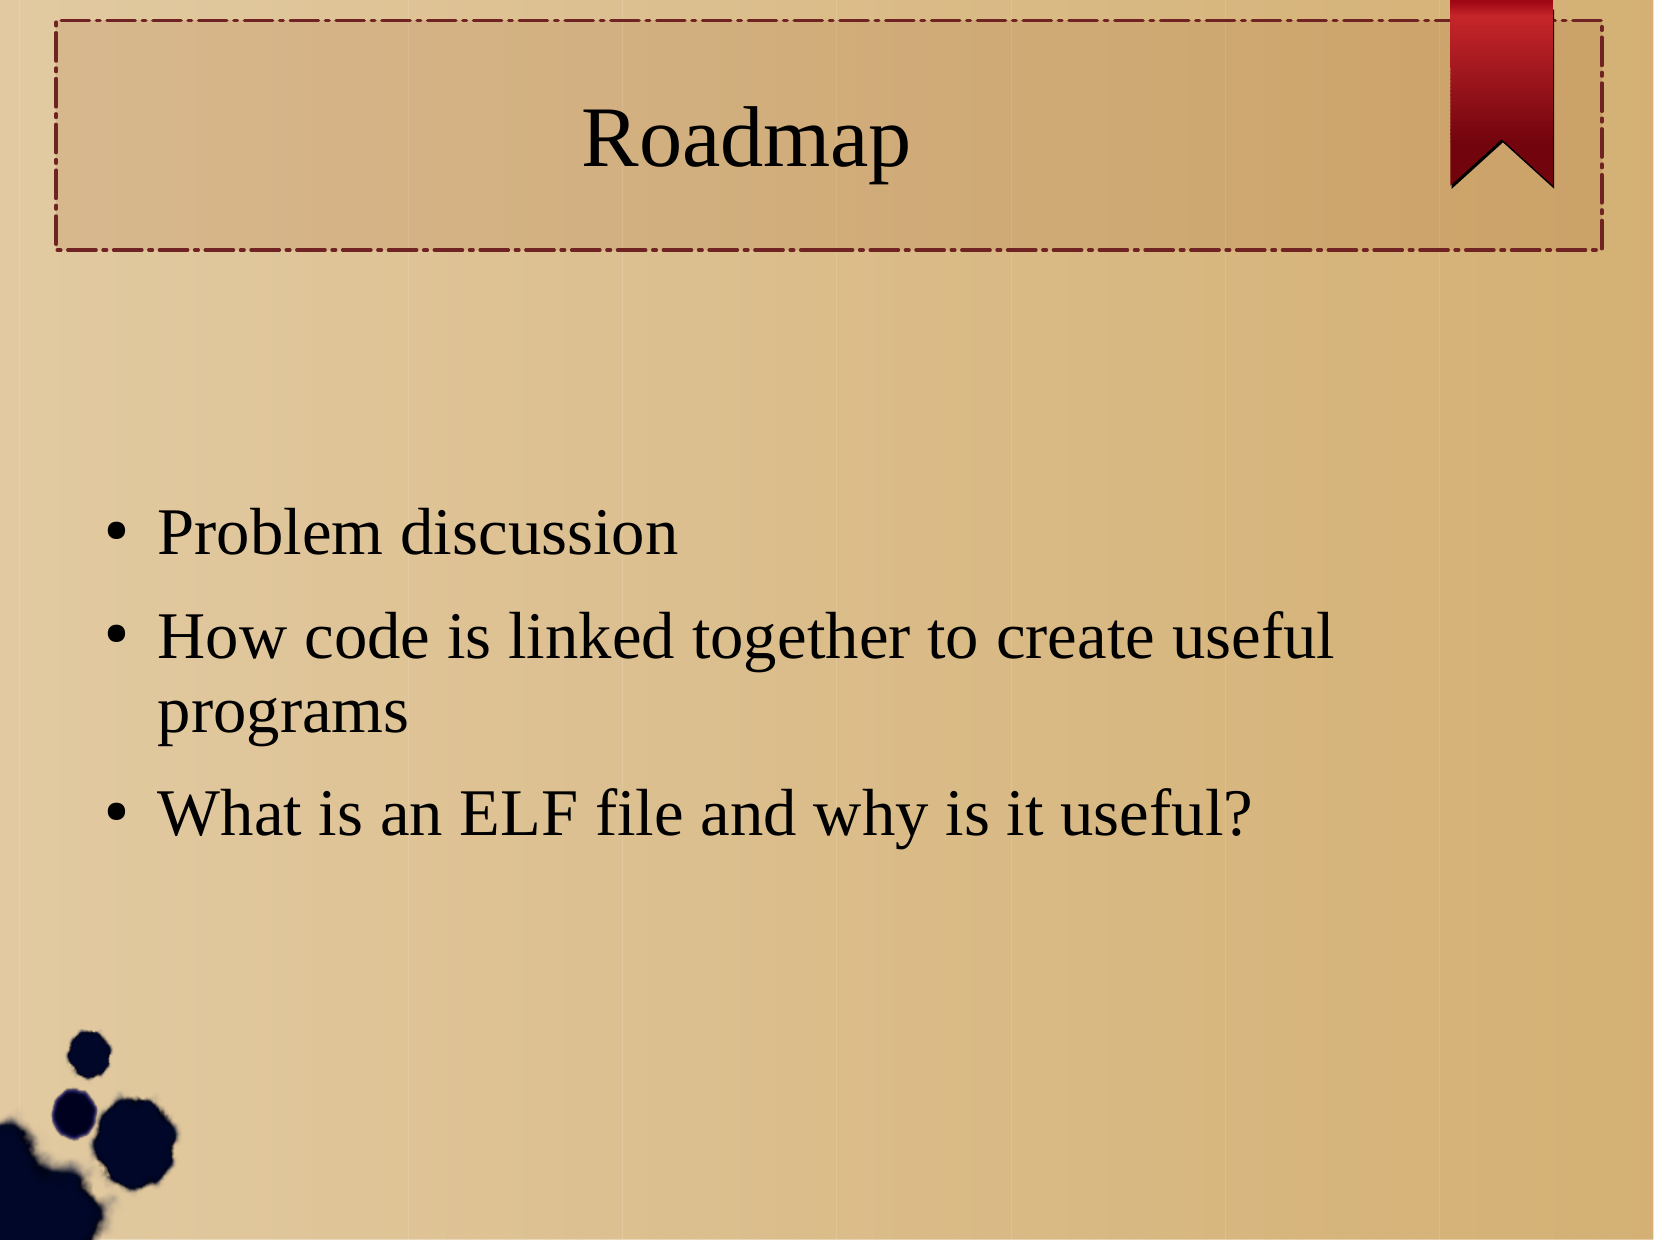

# Roadmap
Problem discussion
How code is linked together to create useful programs
What is an ELF file and why is it useful?